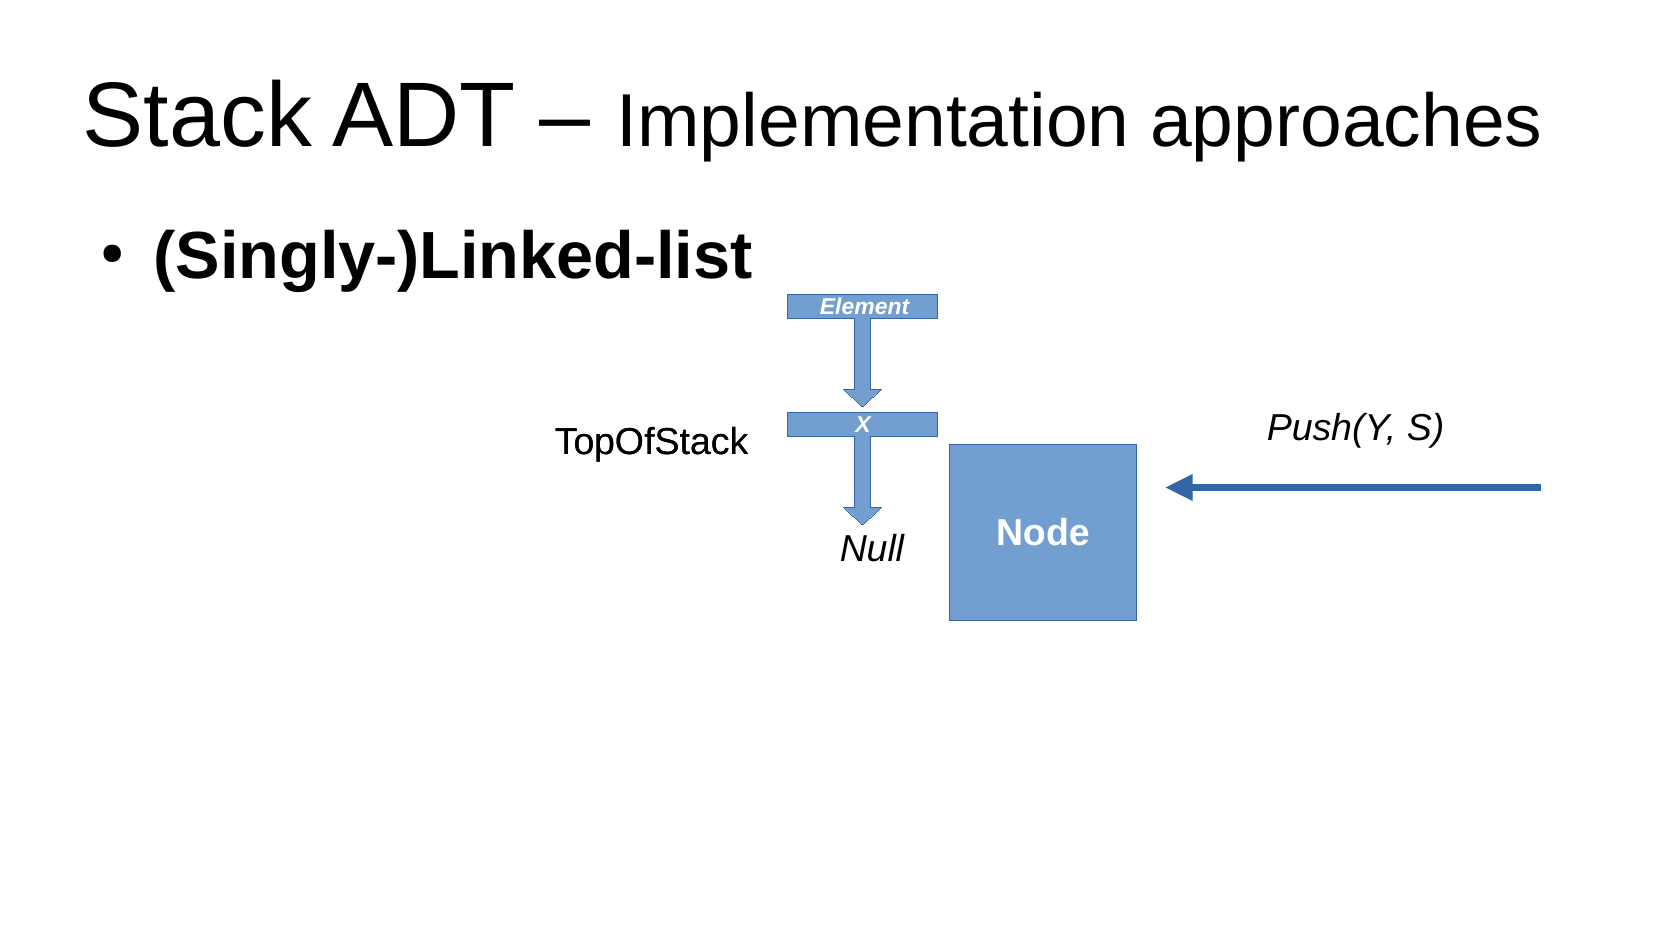

# Stack ADT – Implementation approaches
(Singly-)Linked-list
Element
Push(Y, S)
X
TopOfStack
TopOfStack
Node
Null
Y